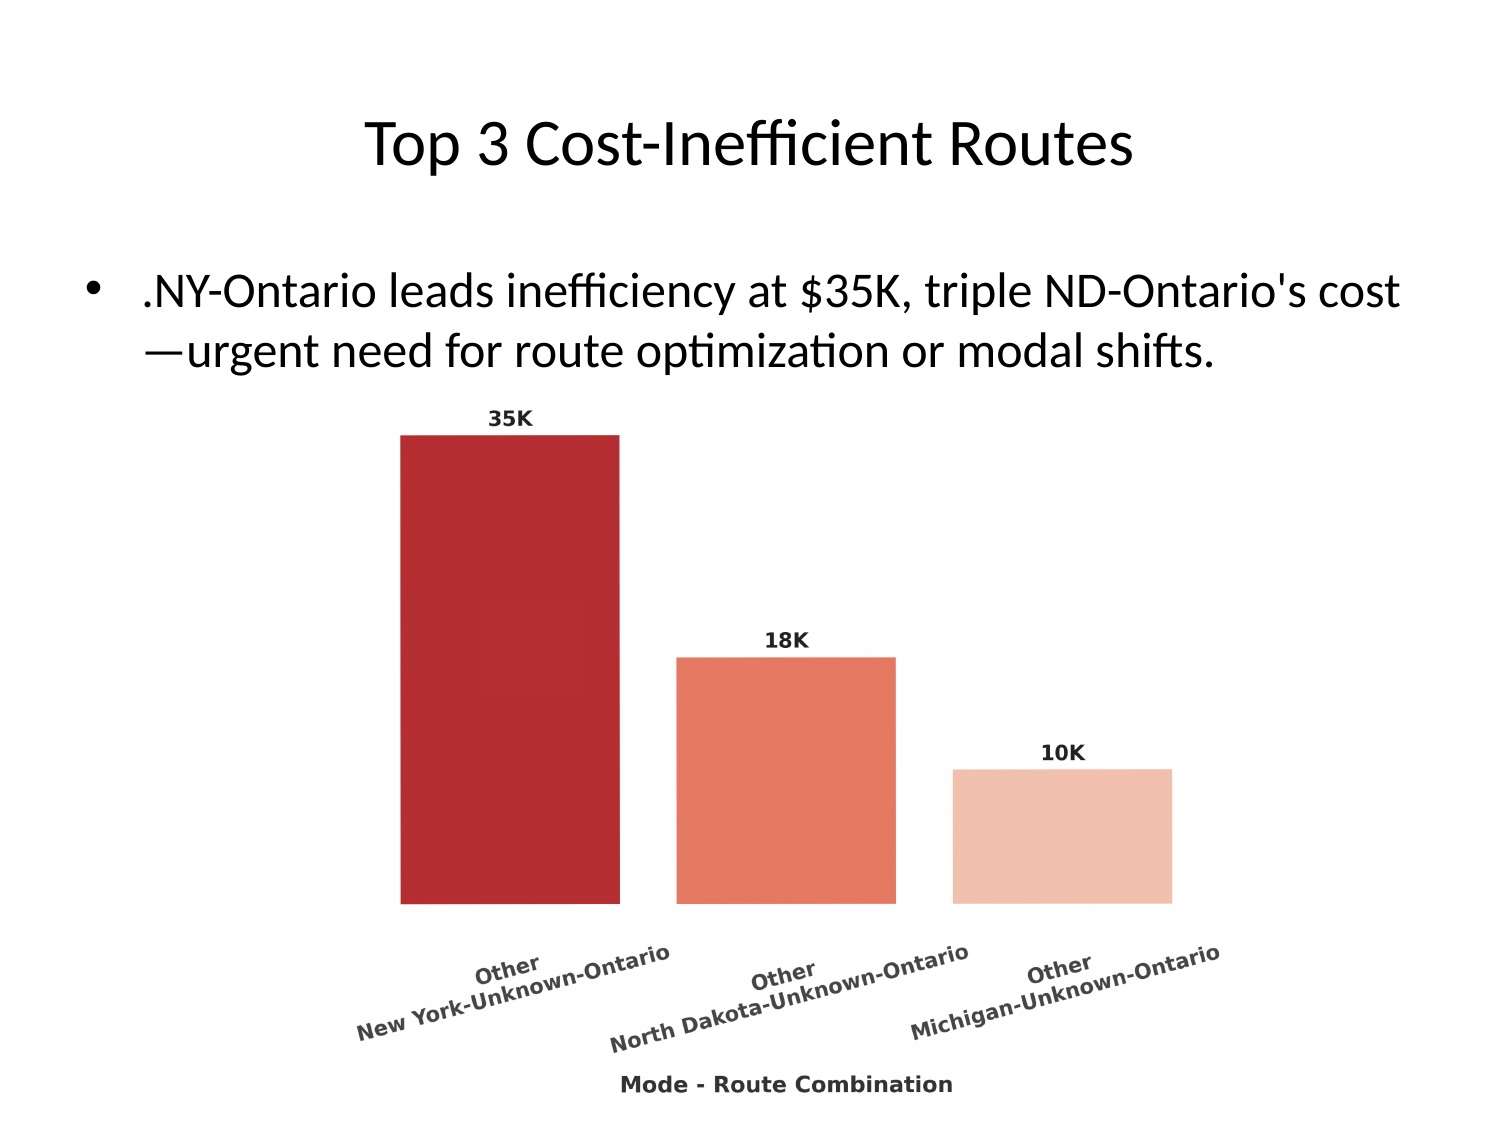

# Top 3 Cost-Inefficient Routes
.NY-Ontario leads inefficiency at $35K, triple ND-Ontario's cost—urgent need for route optimization or modal shifts.